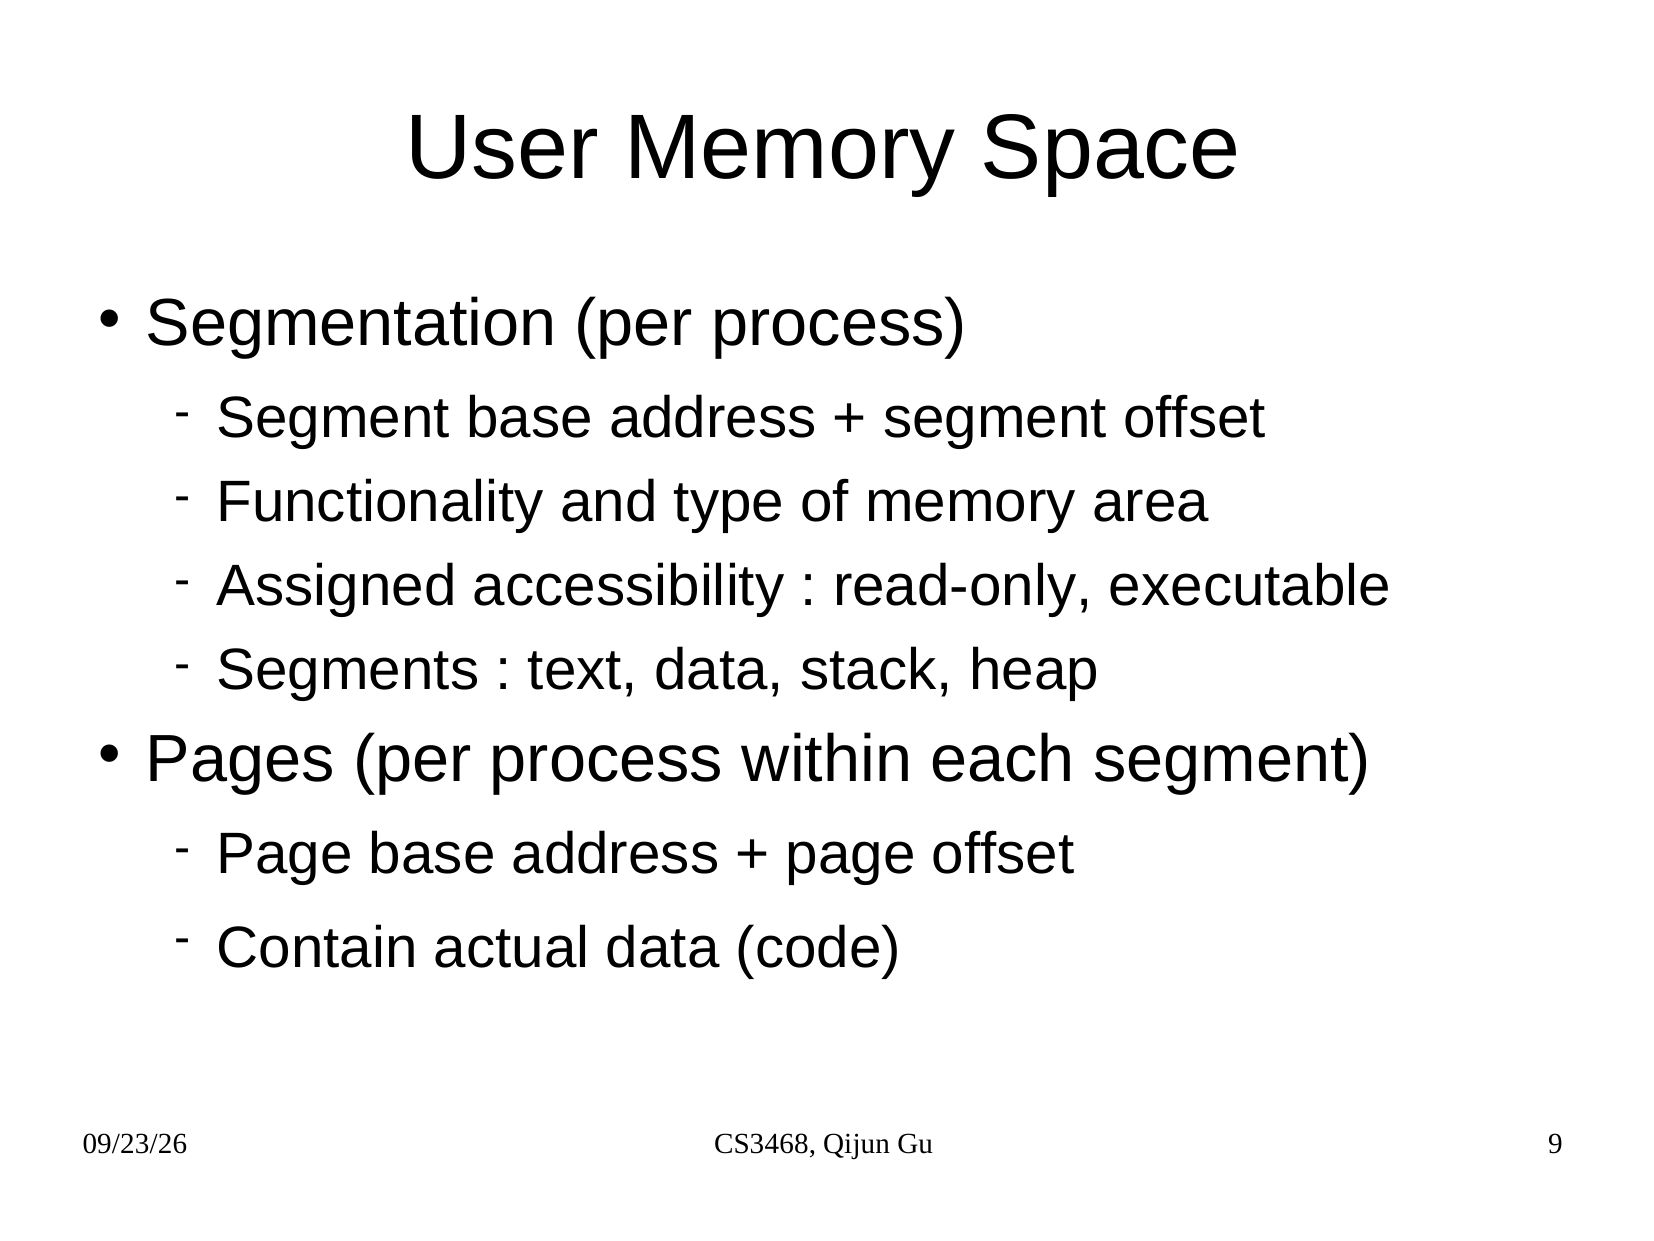

# User Memory Space
Segmentation (per process)
Segment base address + segment offset
Functionality and type of memory area
Assigned accessibility : read-only, executable
Segments : text, data, stack, heap
Pages (per process within each segment)
Page base address + page offset
Contain actual data (code)‏
CS3468, Qijun Gu
9